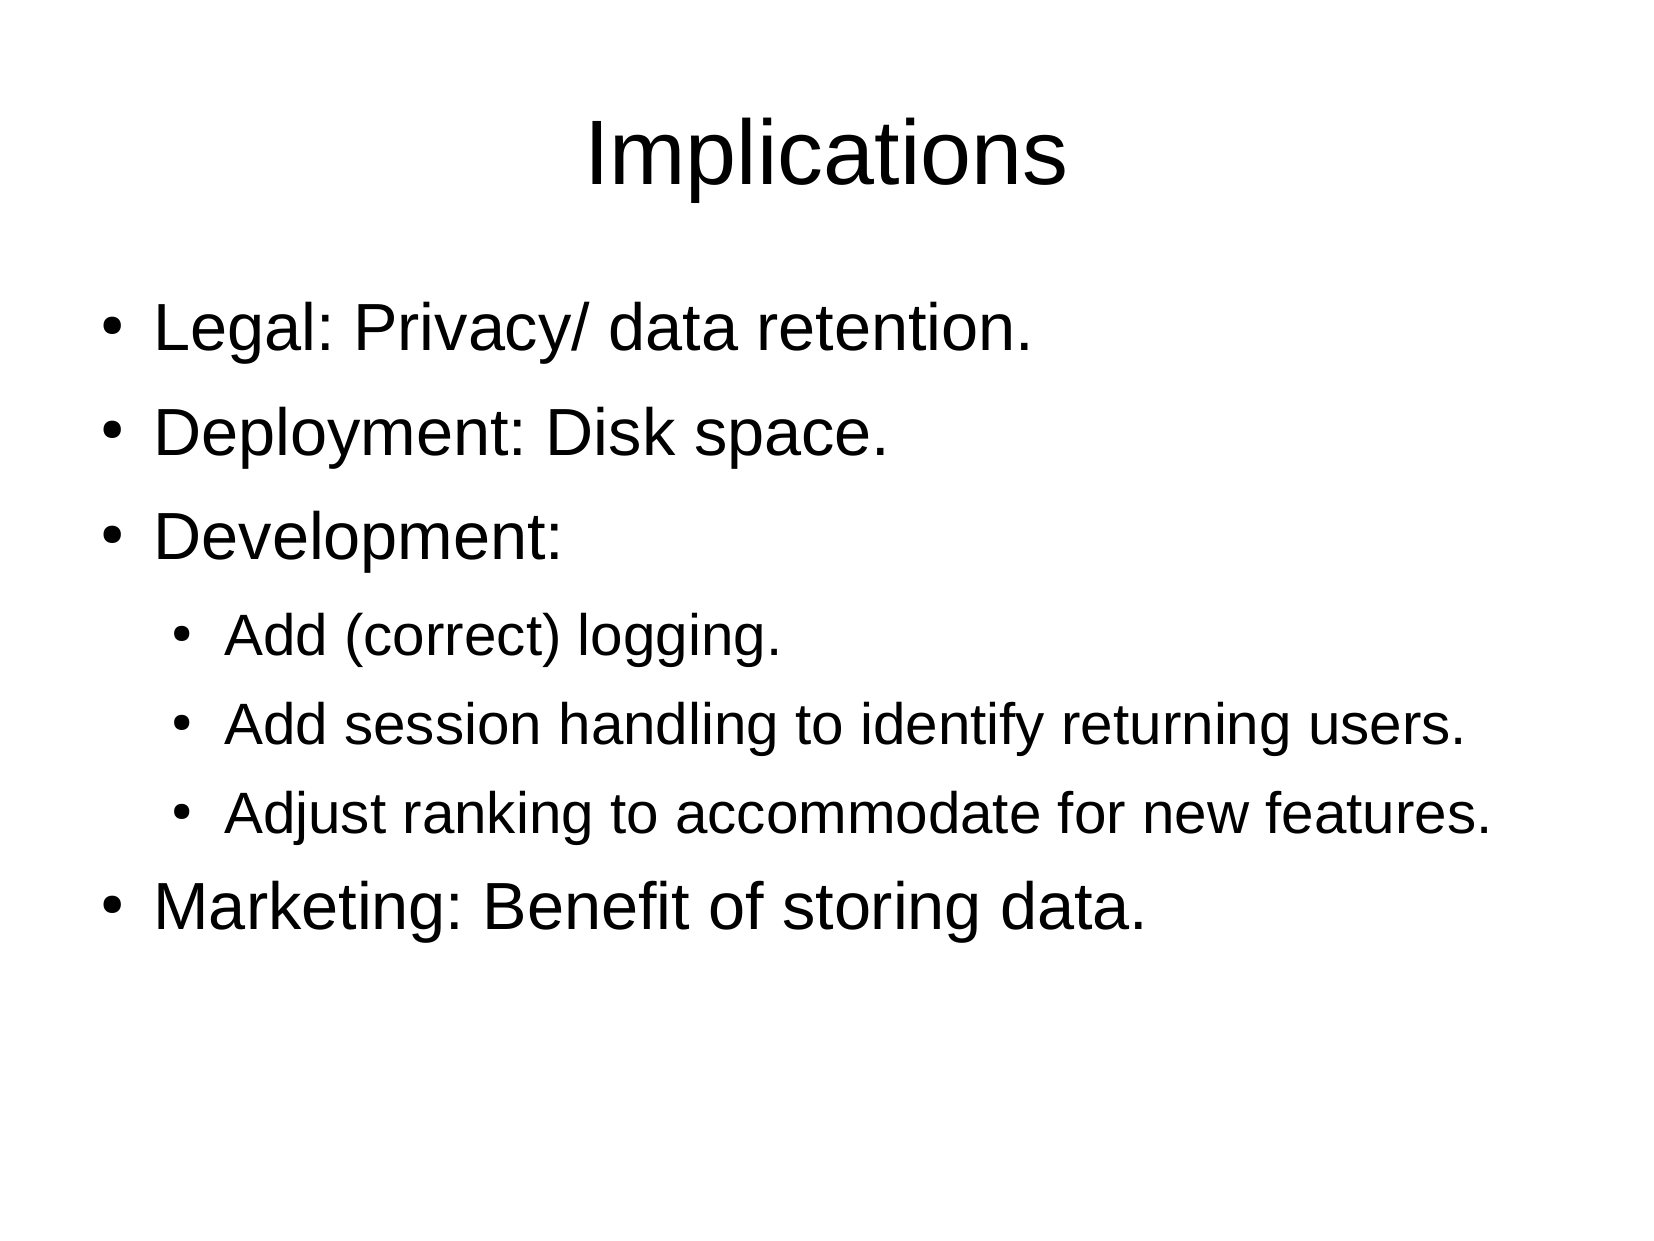

# Implications
Legal: Privacy/ data retention.
Deployment: Disk space.
Development:
Add (correct) logging.
Add session handling to identify returning users.
Adjust ranking to accommodate for new features.
Marketing: Benefit of storing data.